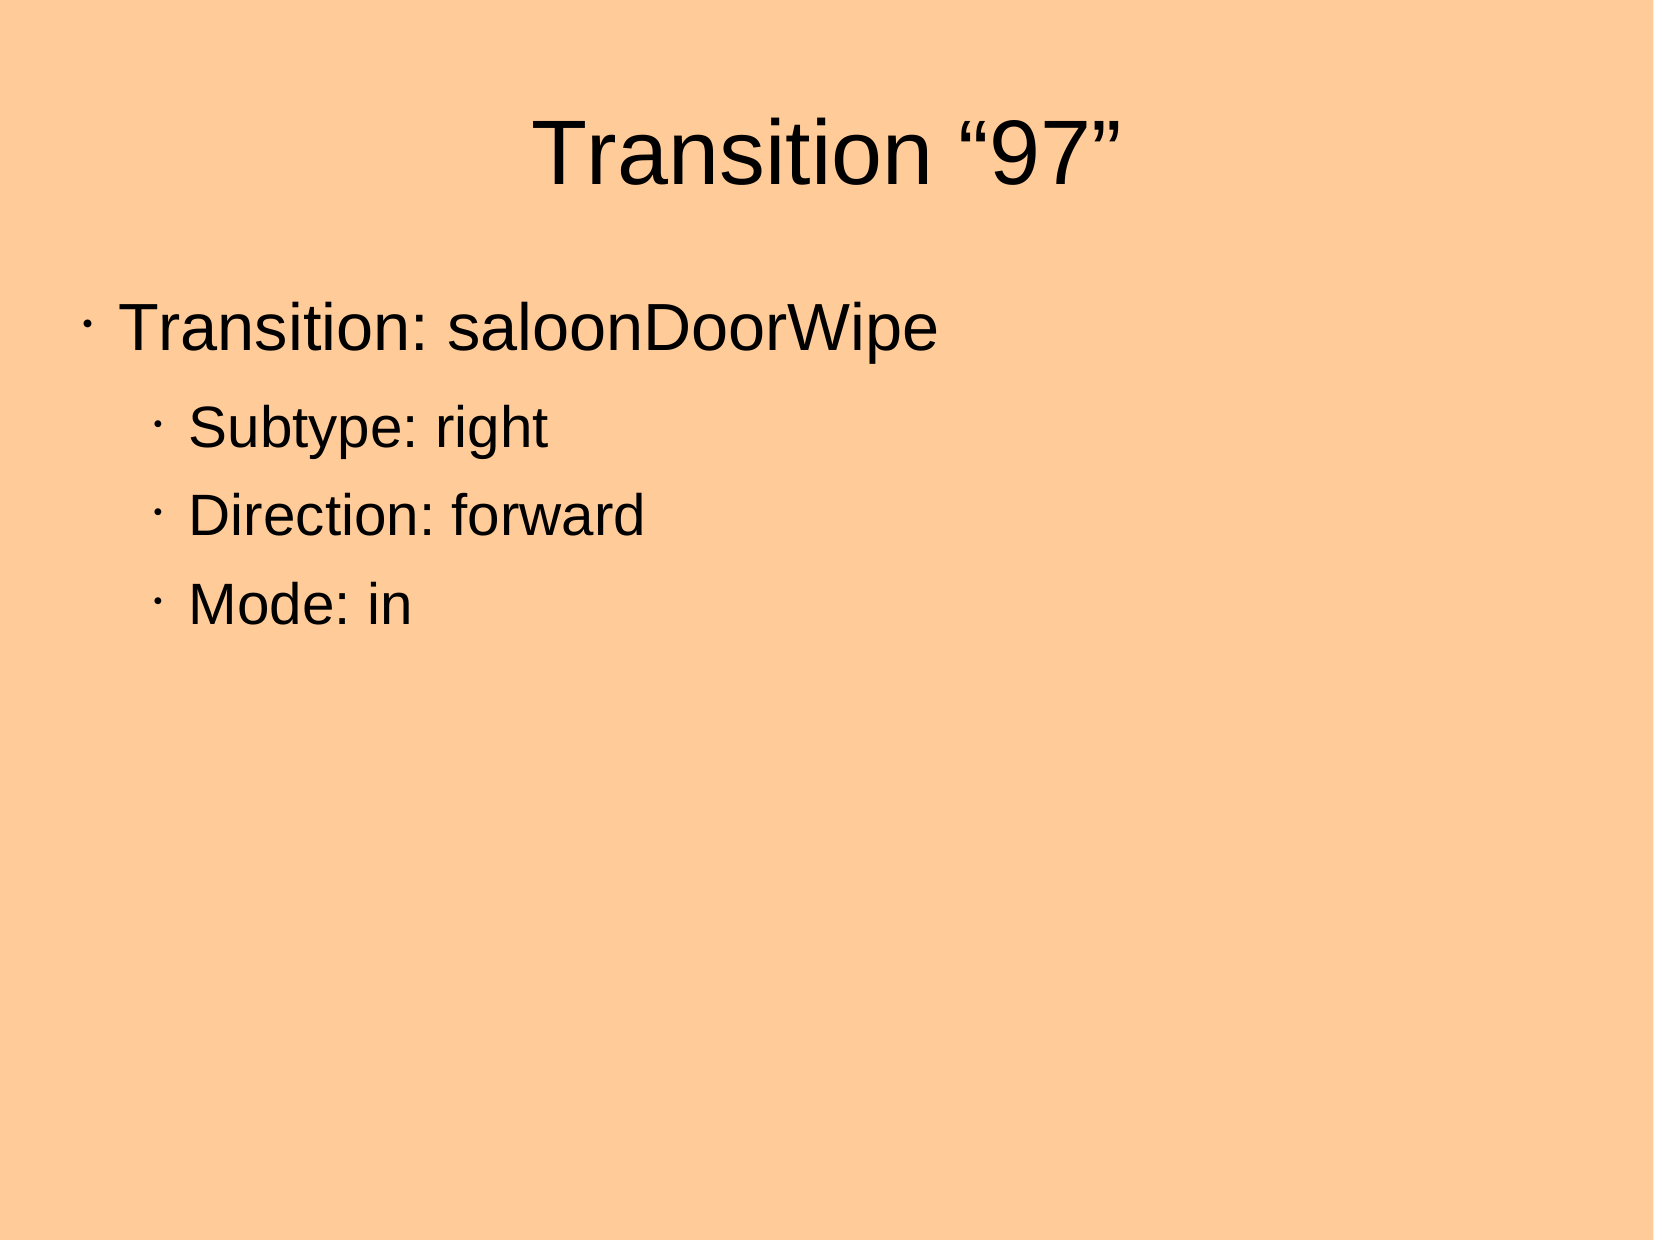

# Transition “97”
Transition: saloonDoorWipe
Subtype: right
Direction: forward
Mode: in